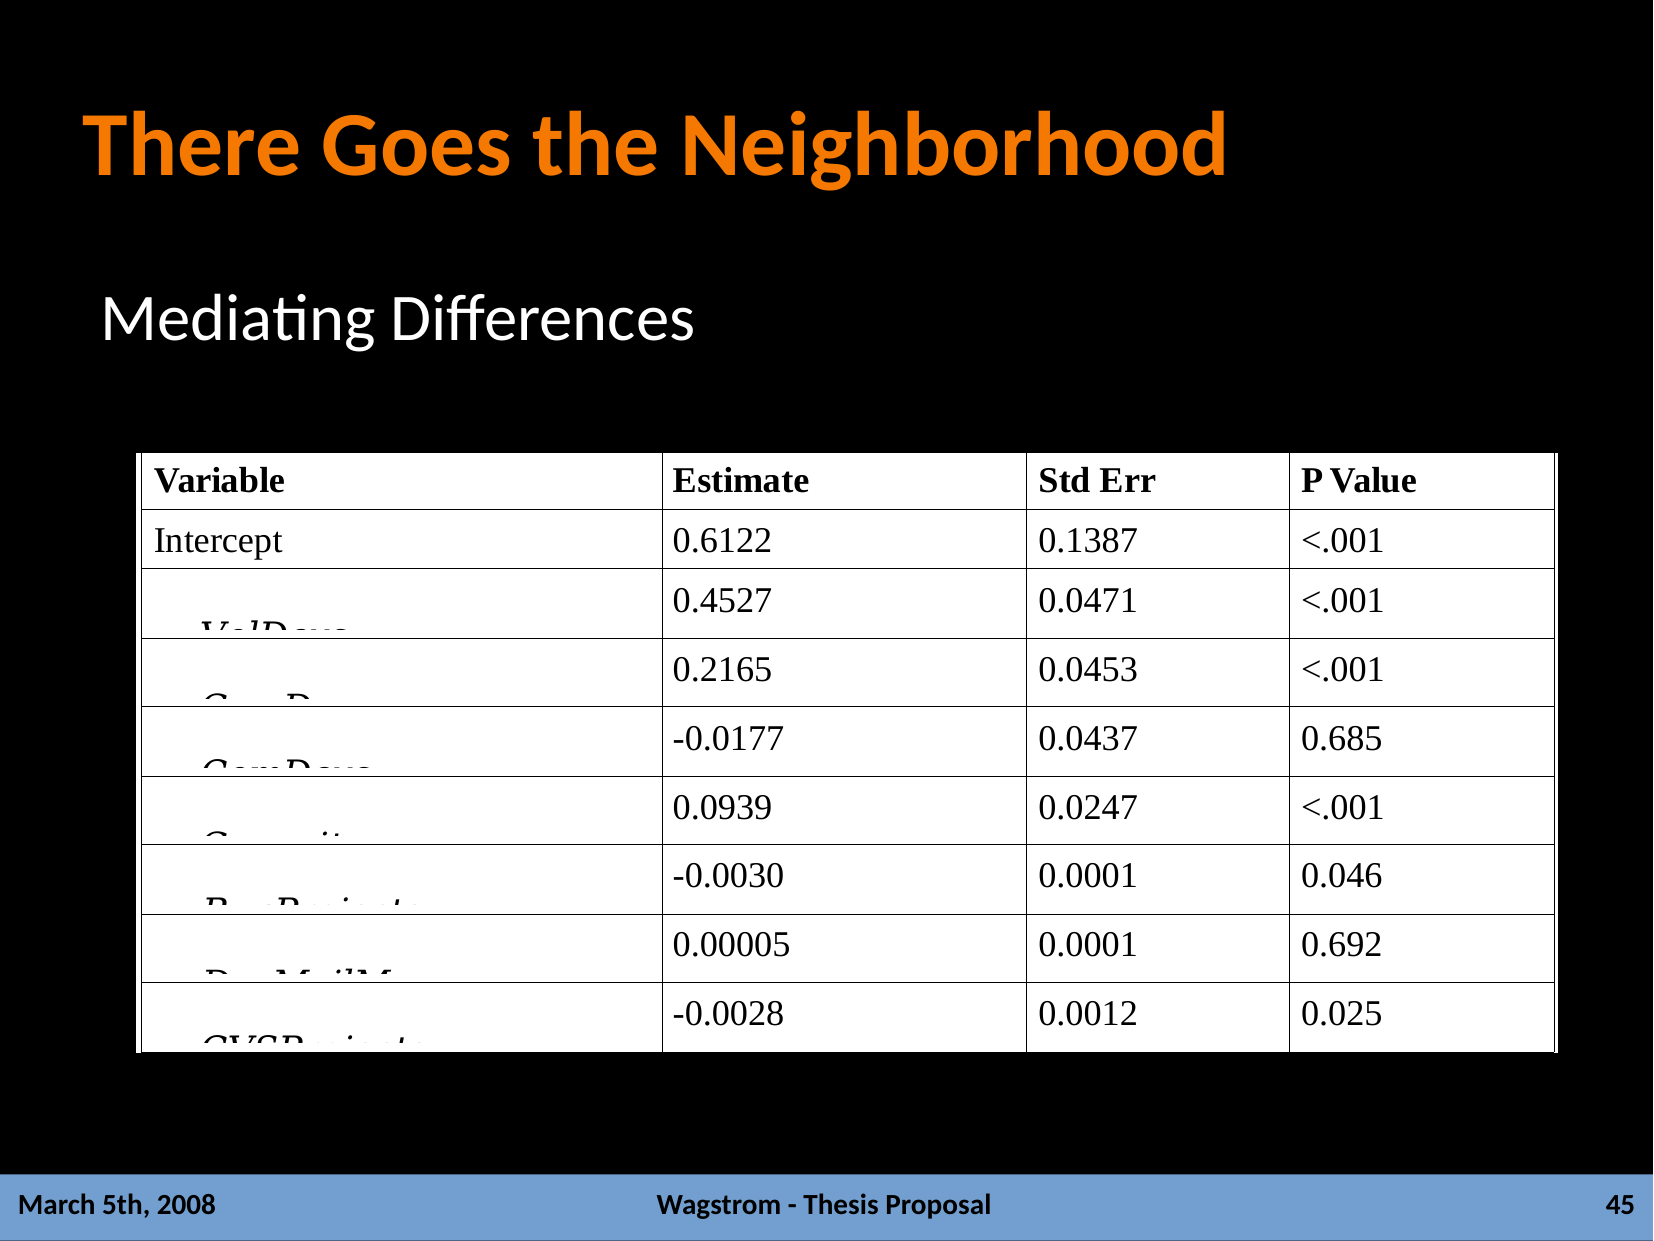

# There Goes the Neighborhood
Mediating Differences
March 5th, 2008
Wagstrom - Thesis Proposal
45